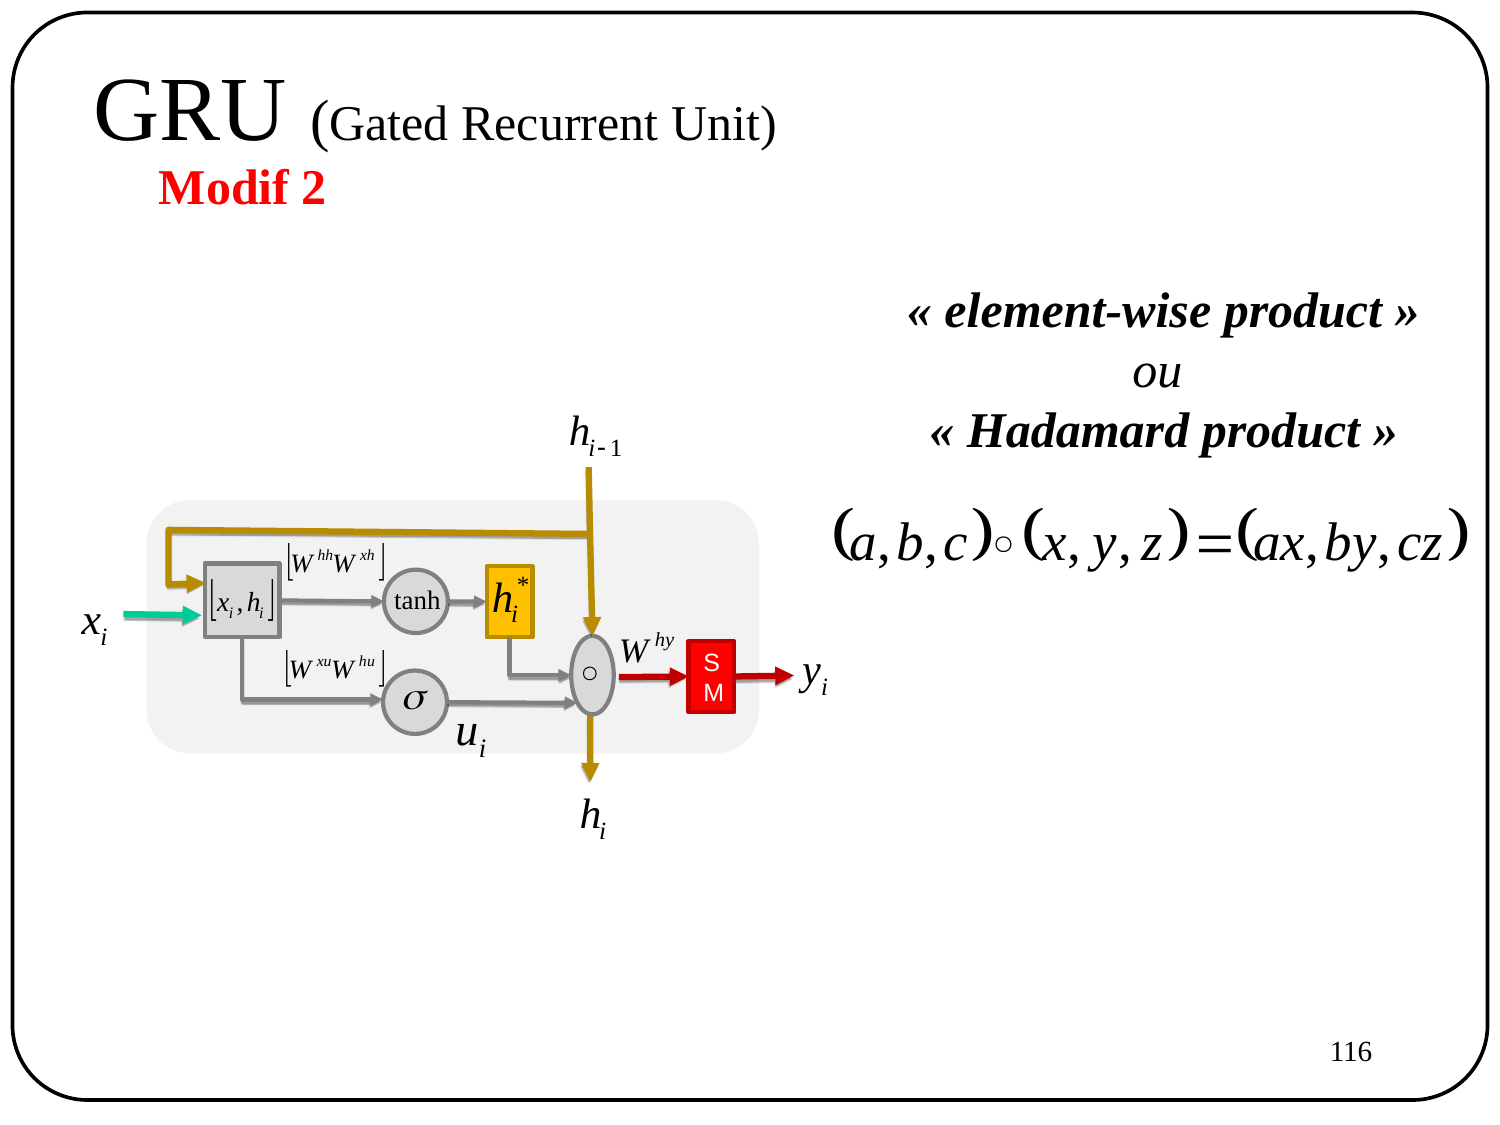

# GRU (Gated Recurrent Unit)
Modif 2
« element-wise product »
ou
« Hadamard product »
SM